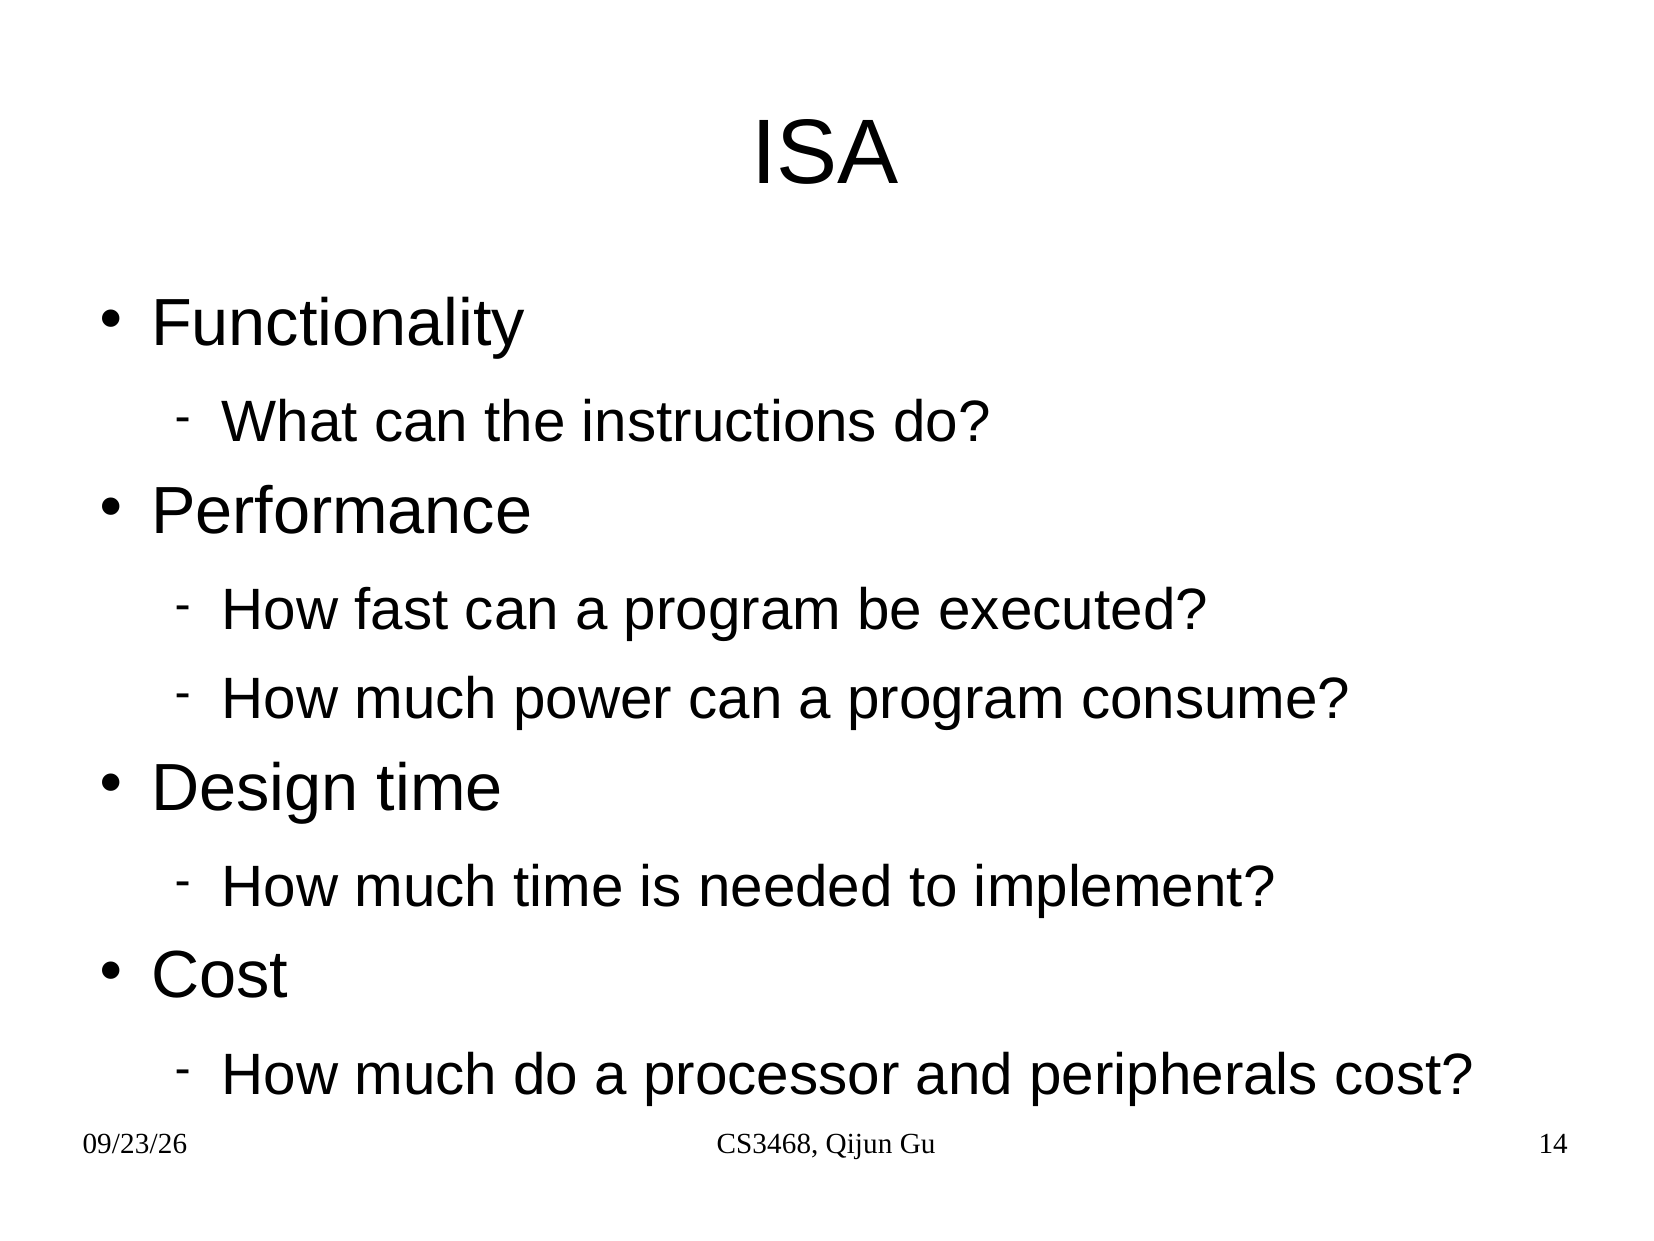

# ISA
Functionality
What can the instructions do?
Performance
How fast can a program be executed?
How much power can a program consume?
Design time
How much time is needed to implement?
Cost
How much do a processor and peripherals cost?
CS3468, Qijun Gu
14